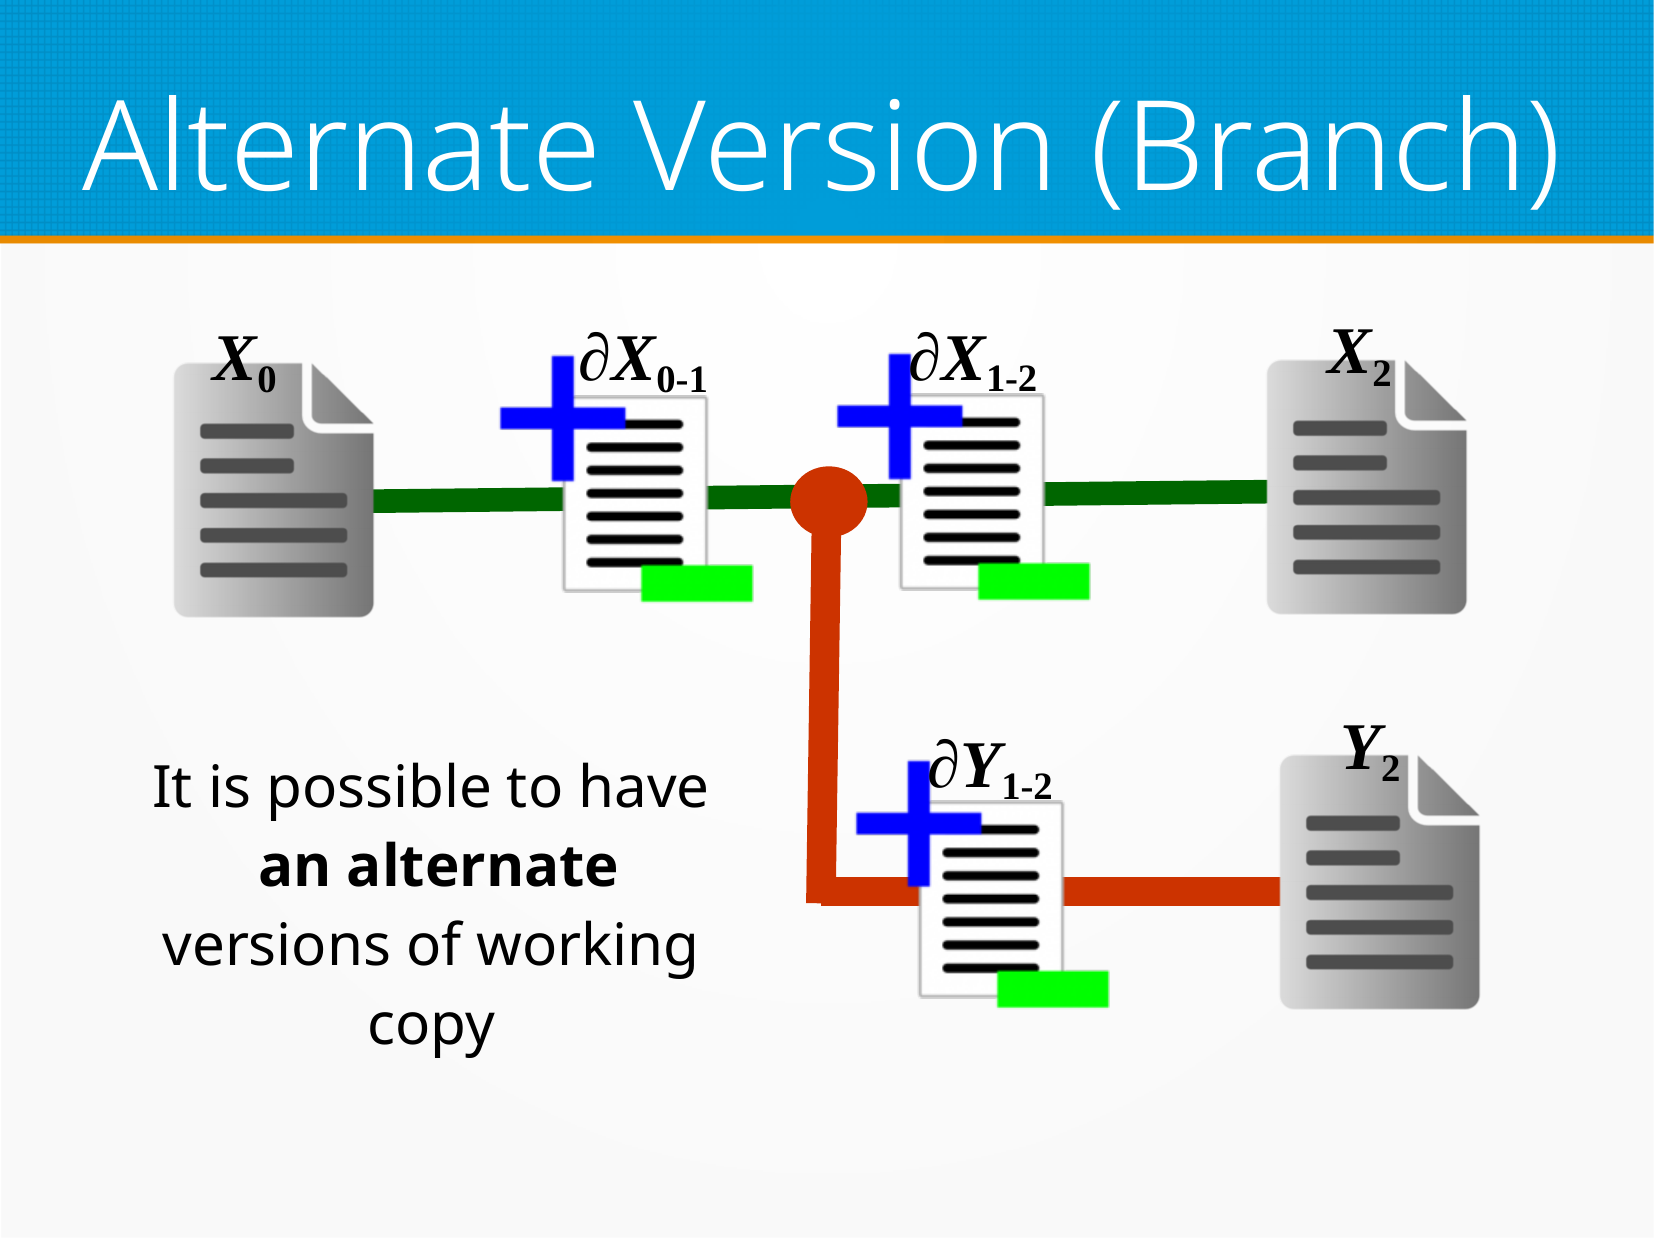

# Alternate Version (Branch)
X2
∂X1-2
X0
∂X0-1
Y2
It is possible to have
 an alternate versions of working copy
∂Y1-2